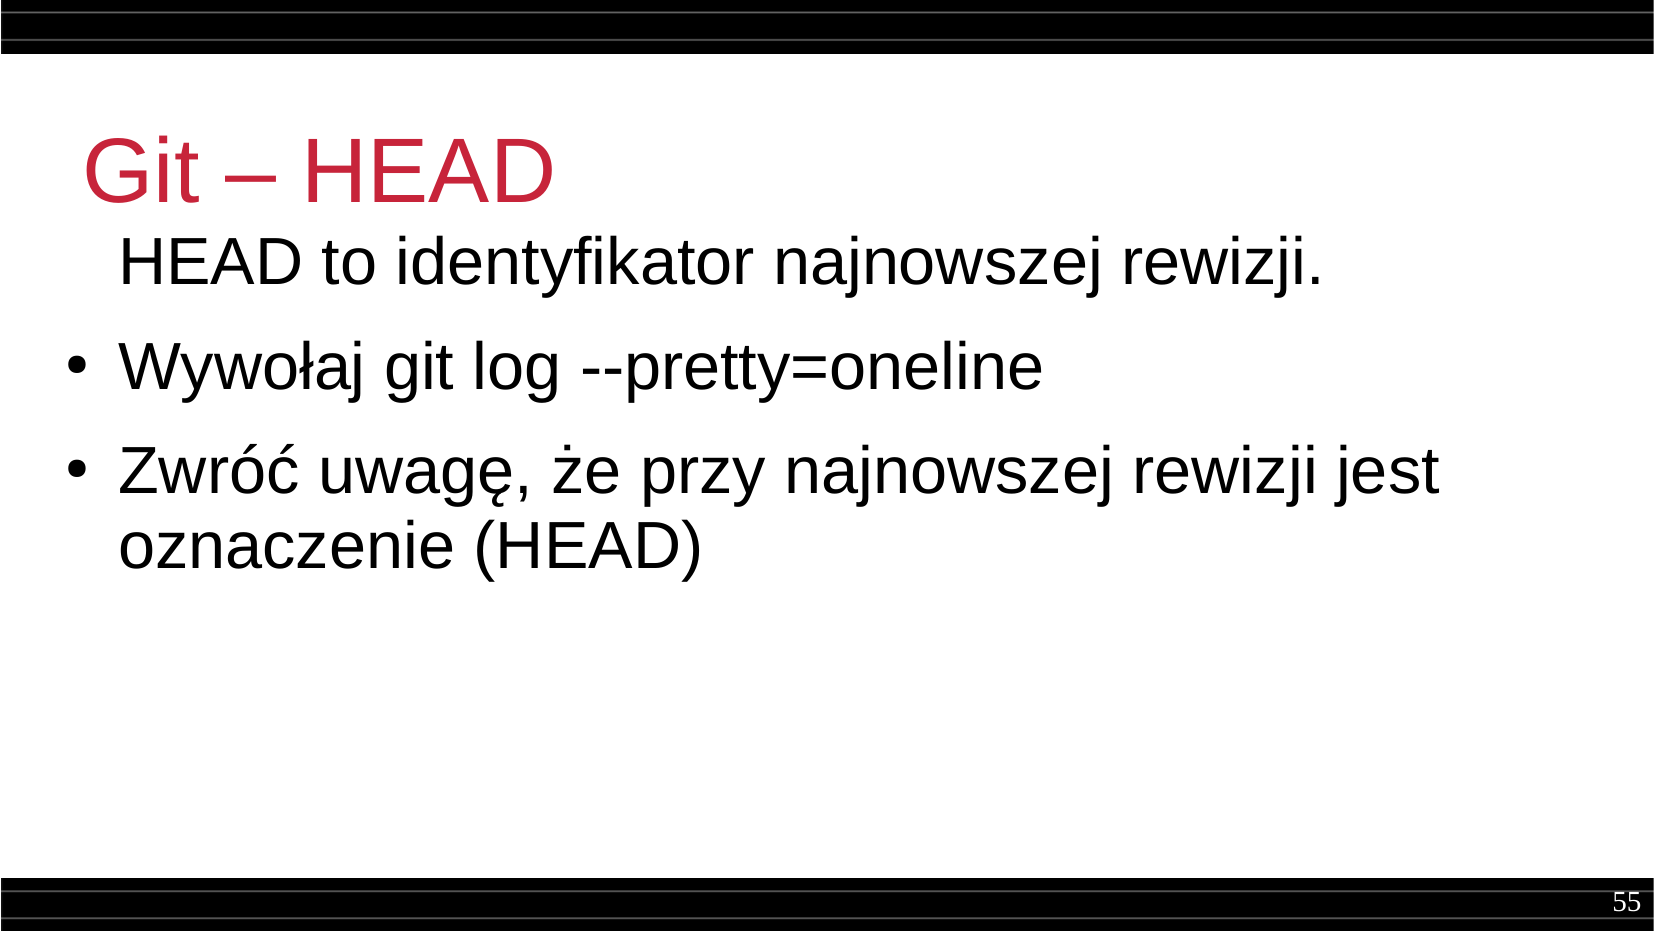

# Git – HEAD
HEAD to identyfikator najnowszej rewizji.
Wywołaj git log --pretty=oneline
Zwróć uwagę, że przy najnowszej rewizji jest oznaczenie (HEAD)